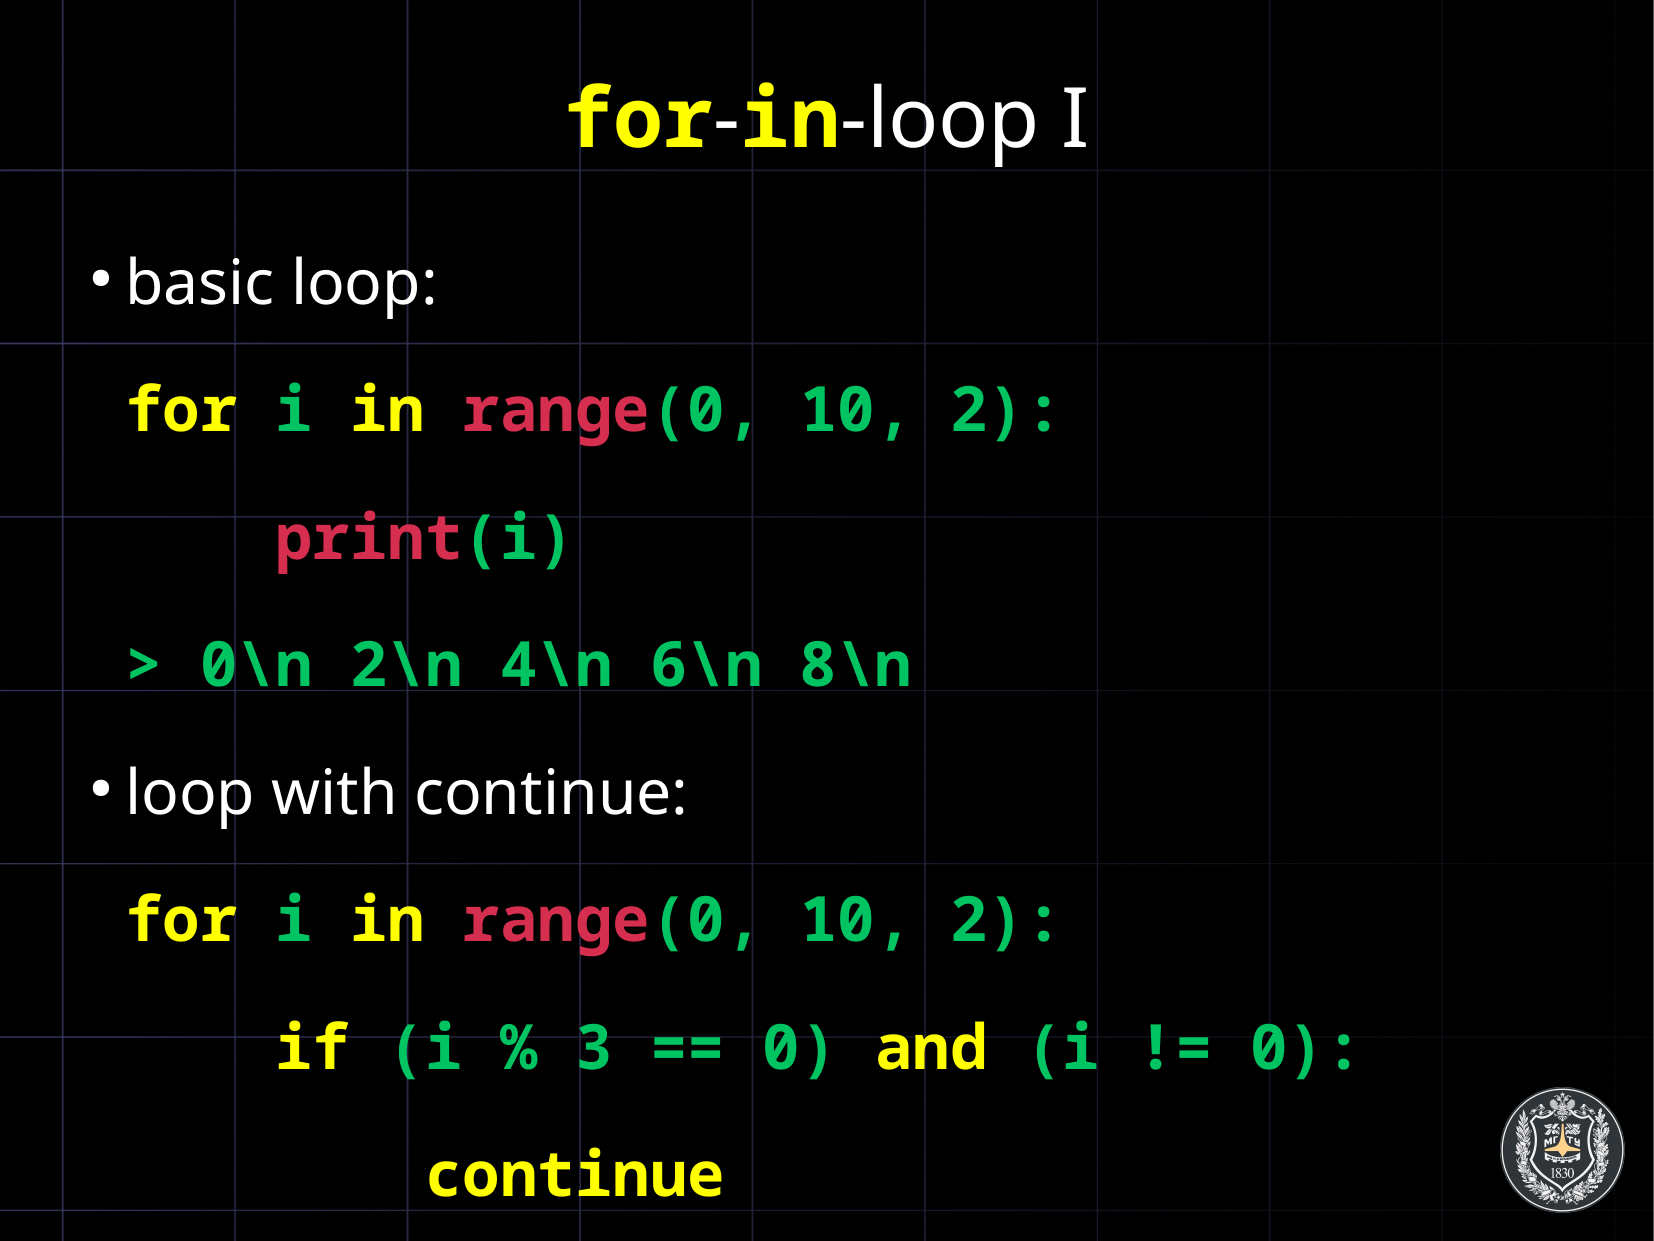

# for-in-loop I
basic loop:
for i in range(0, 10, 2):
 print(i)
> 0\n 2\n 4\n 6\n 8\n
loop with continue:
for i in range(0, 10, 2):
 if (i % 3 == 0) and (i != 0):
 continue
 print(i)
> 0\n 2\n 4\n 8\n